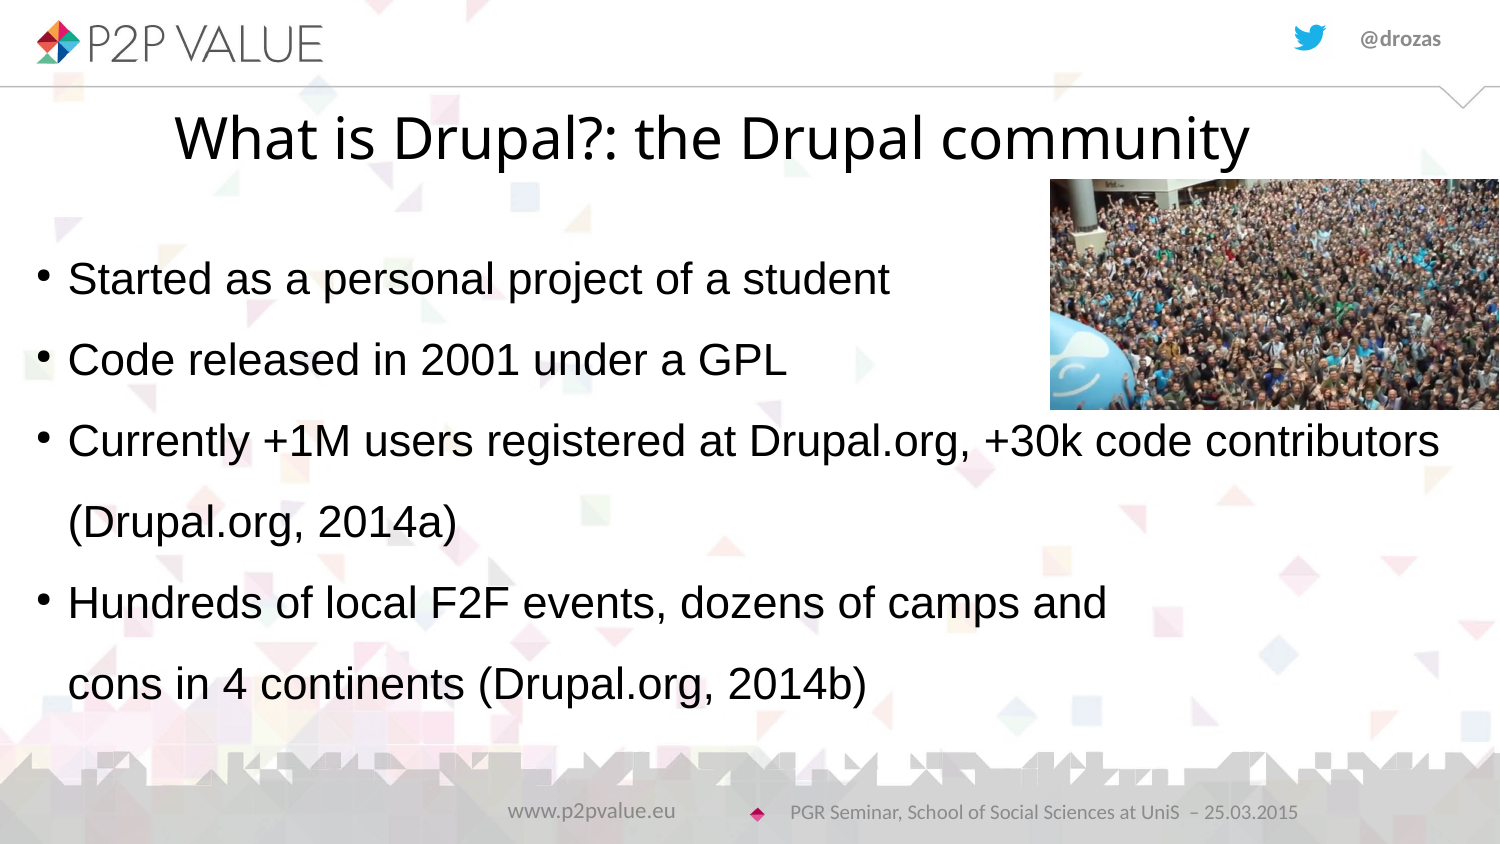

@drozas
# What is Drupal?: the Drupal community
Started as a personal project of a student
Code released in 2001 under a GPL
Currently +1M users registered at Drupal.org, +30k code contributors (Drupal.org, 2014a)
Hundreds of local F2F events, dozens of camps and
cons in 4 continents (Drupal.org, 2014b)
PGR Seminar, School of Social Sciences at UniS – 25.03.2015
www.p2pvalue.eu